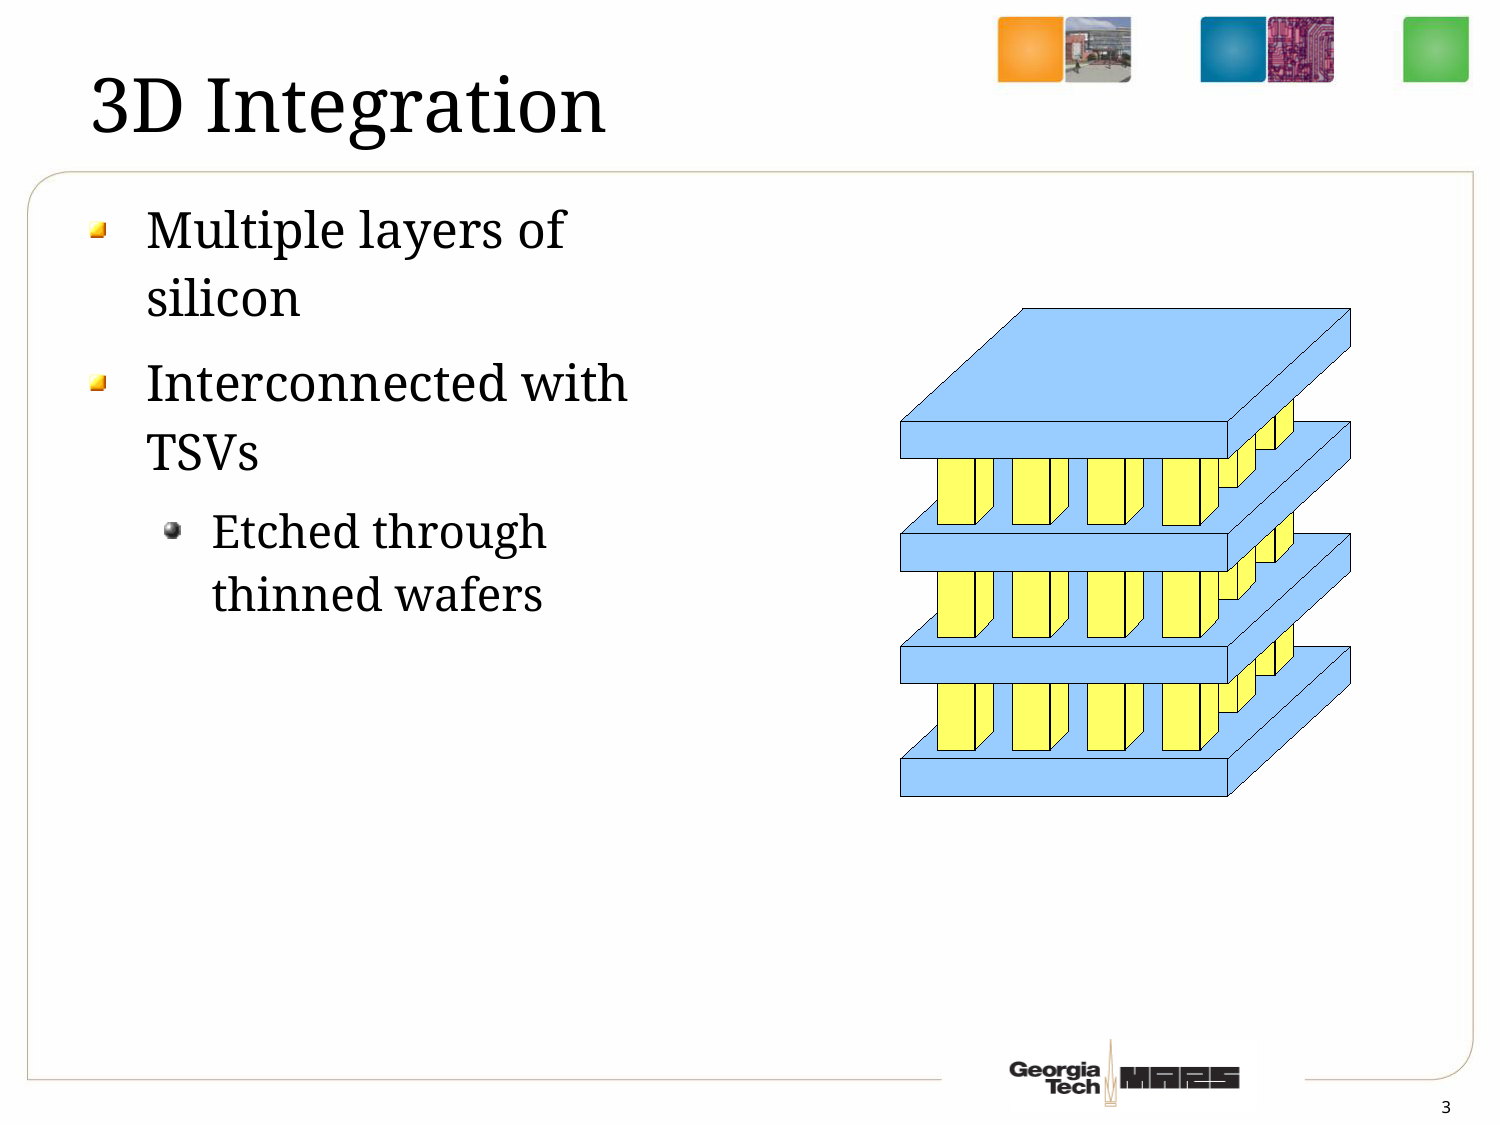

# 3D Integration
Multiple layers of silicon
Interconnected with TSVs
Etched through thinned wafers
3